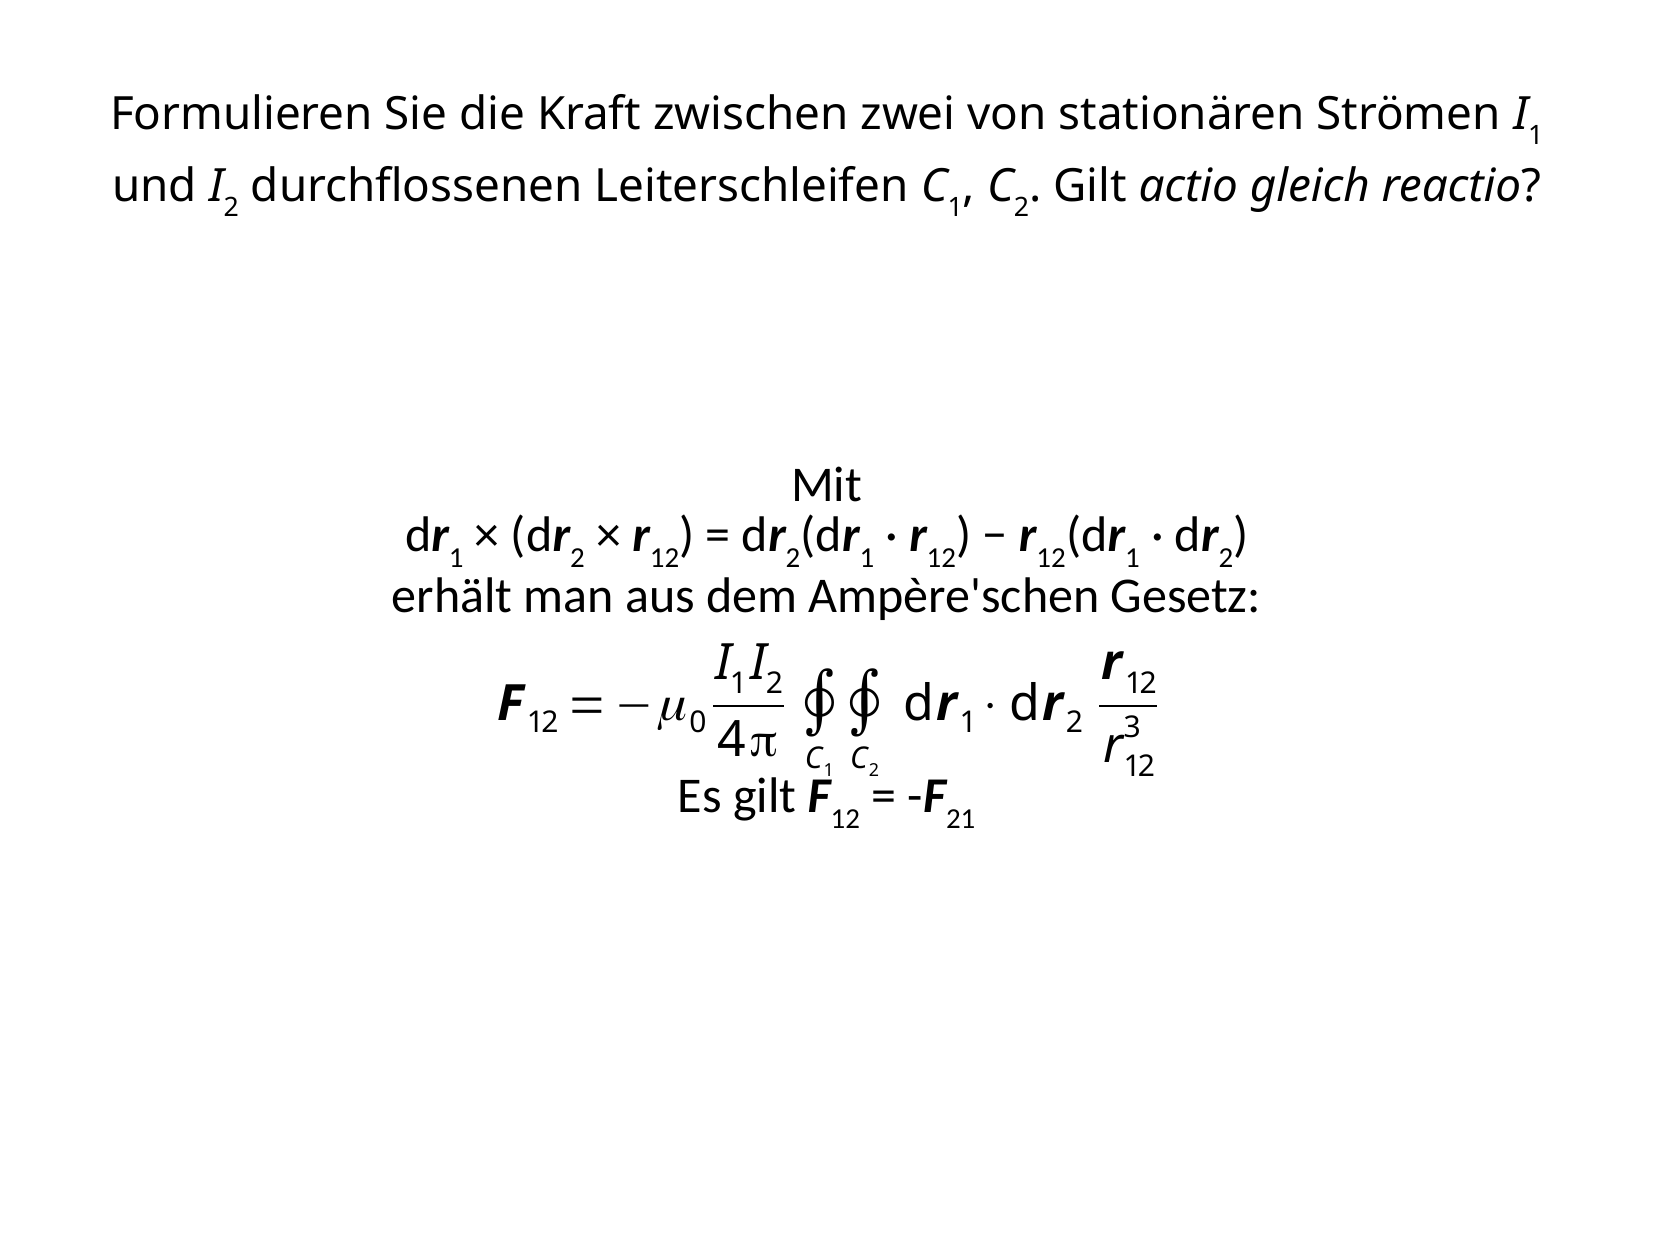

# Formulieren Sie die Kraft zwischen zwei von stationären Strömen I1 und I2 durchflossenen Leiterschleifen C1, C2. Gilt actio gleich reactio?
Mit
dr1 × (dr2 × r12) = dr2(dr1 · r12) − r12(dr1 · dr2)
erhält man aus dem Ampère'schen Gesetz:
Es gilt F12 = -F21